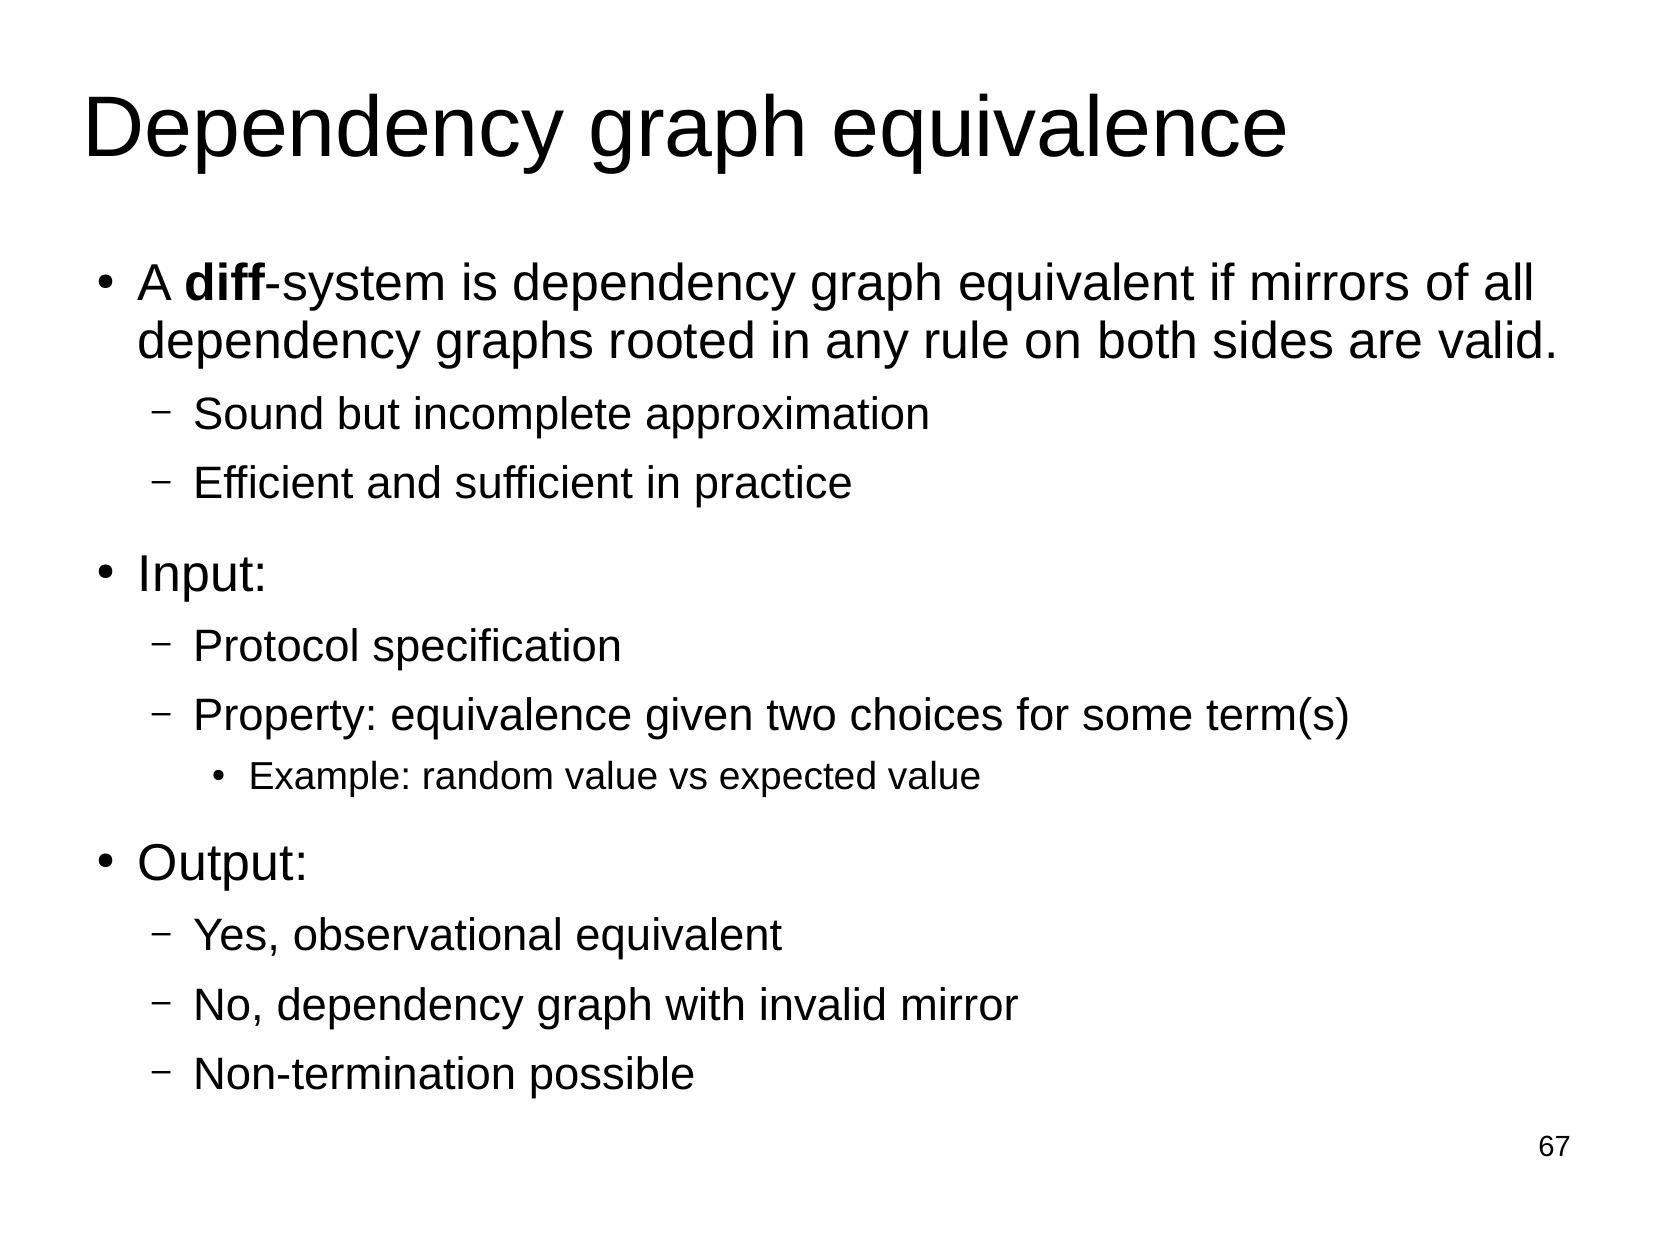

# Dependency graph equivalence
A diff-system is dependency graph equivalent if mirrors of all dependency graphs rooted in any rule on both sides are valid.
Sound but incomplete approximation
Efficient and sufficient in practice
Input:
Protocol specification
Property: equivalence given two choices for some term(s)
Example: random value vs expected value
Output:
Yes, observational equivalent
No, dependency graph with invalid mirror
Non-termination possible
67